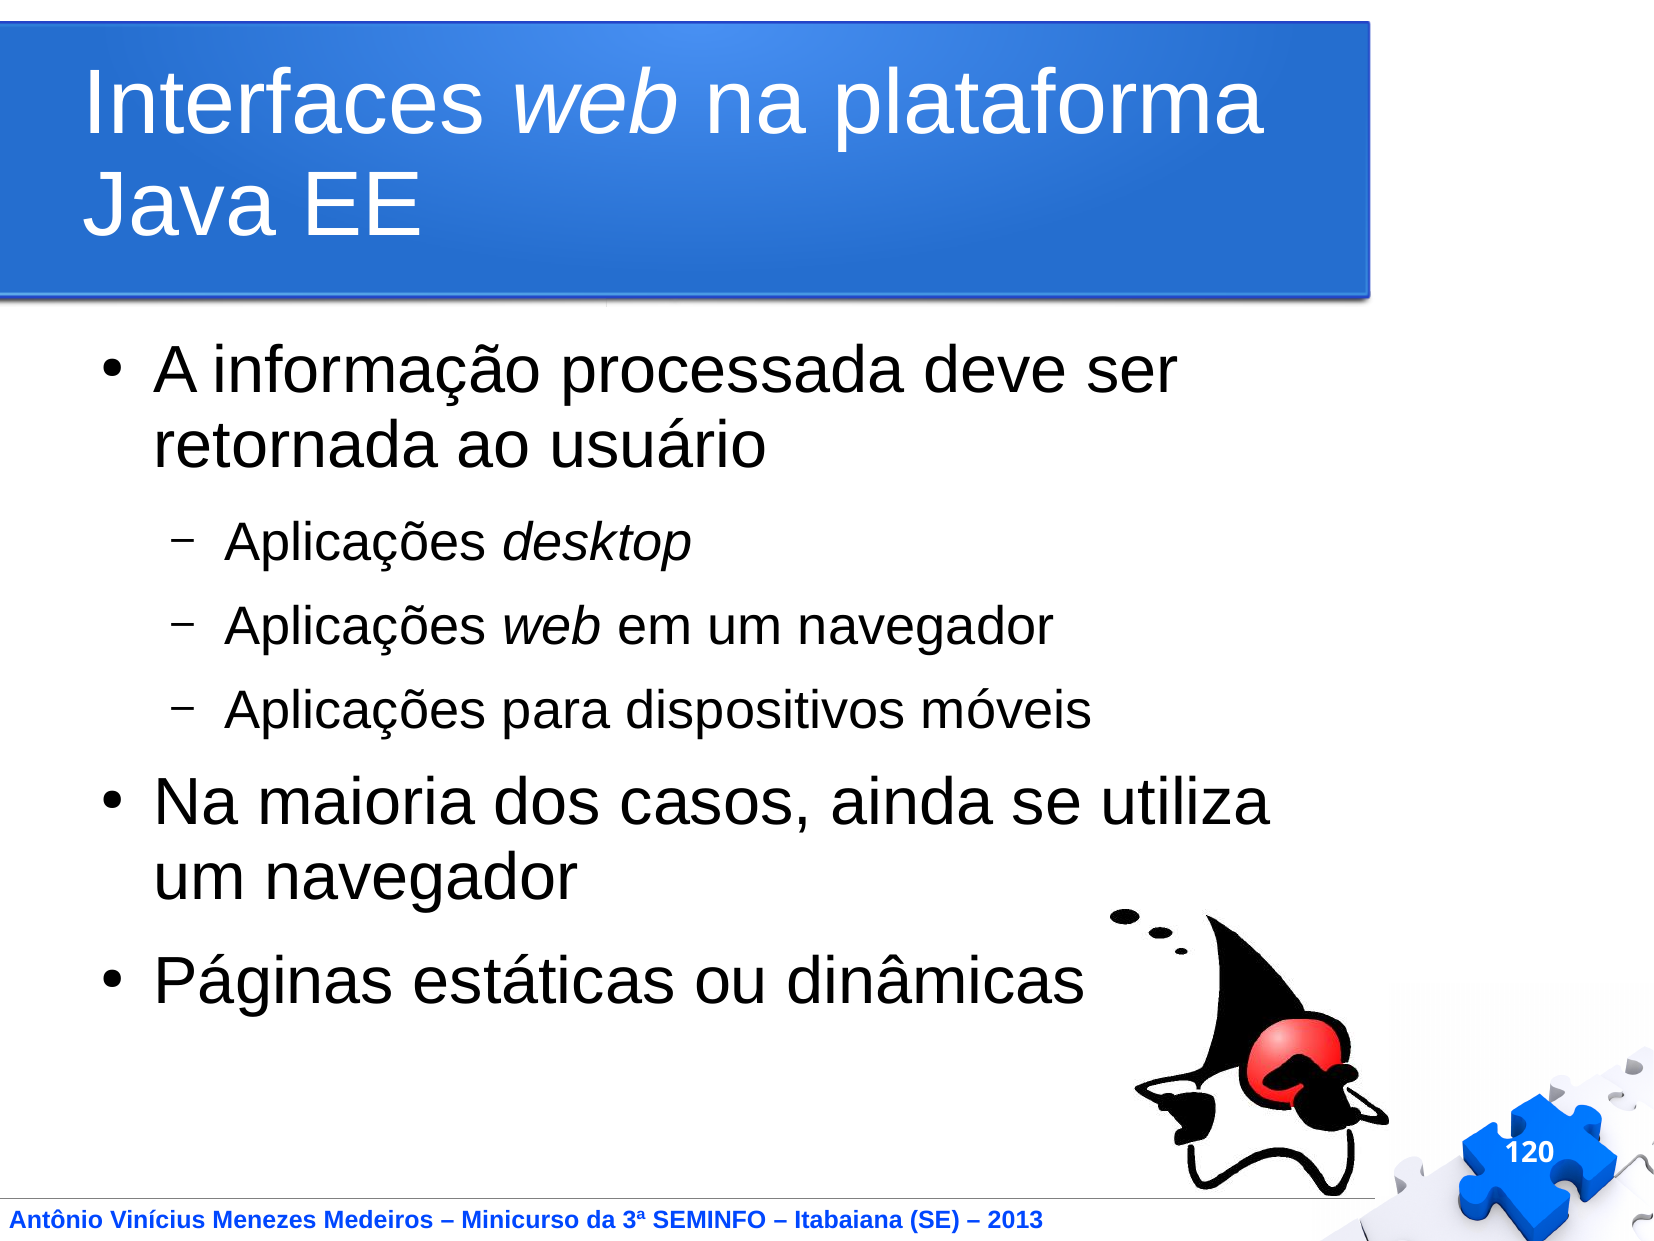

# Interfaces web na plataforma Java EE
A informação processada deve ser retornada ao usuário
Aplicações desktop
Aplicações web em um navegador
Aplicações para dispositivos móveis
Na maioria dos casos, ainda se utiliza um navegador
Páginas estáticas ou dinâmicas
120